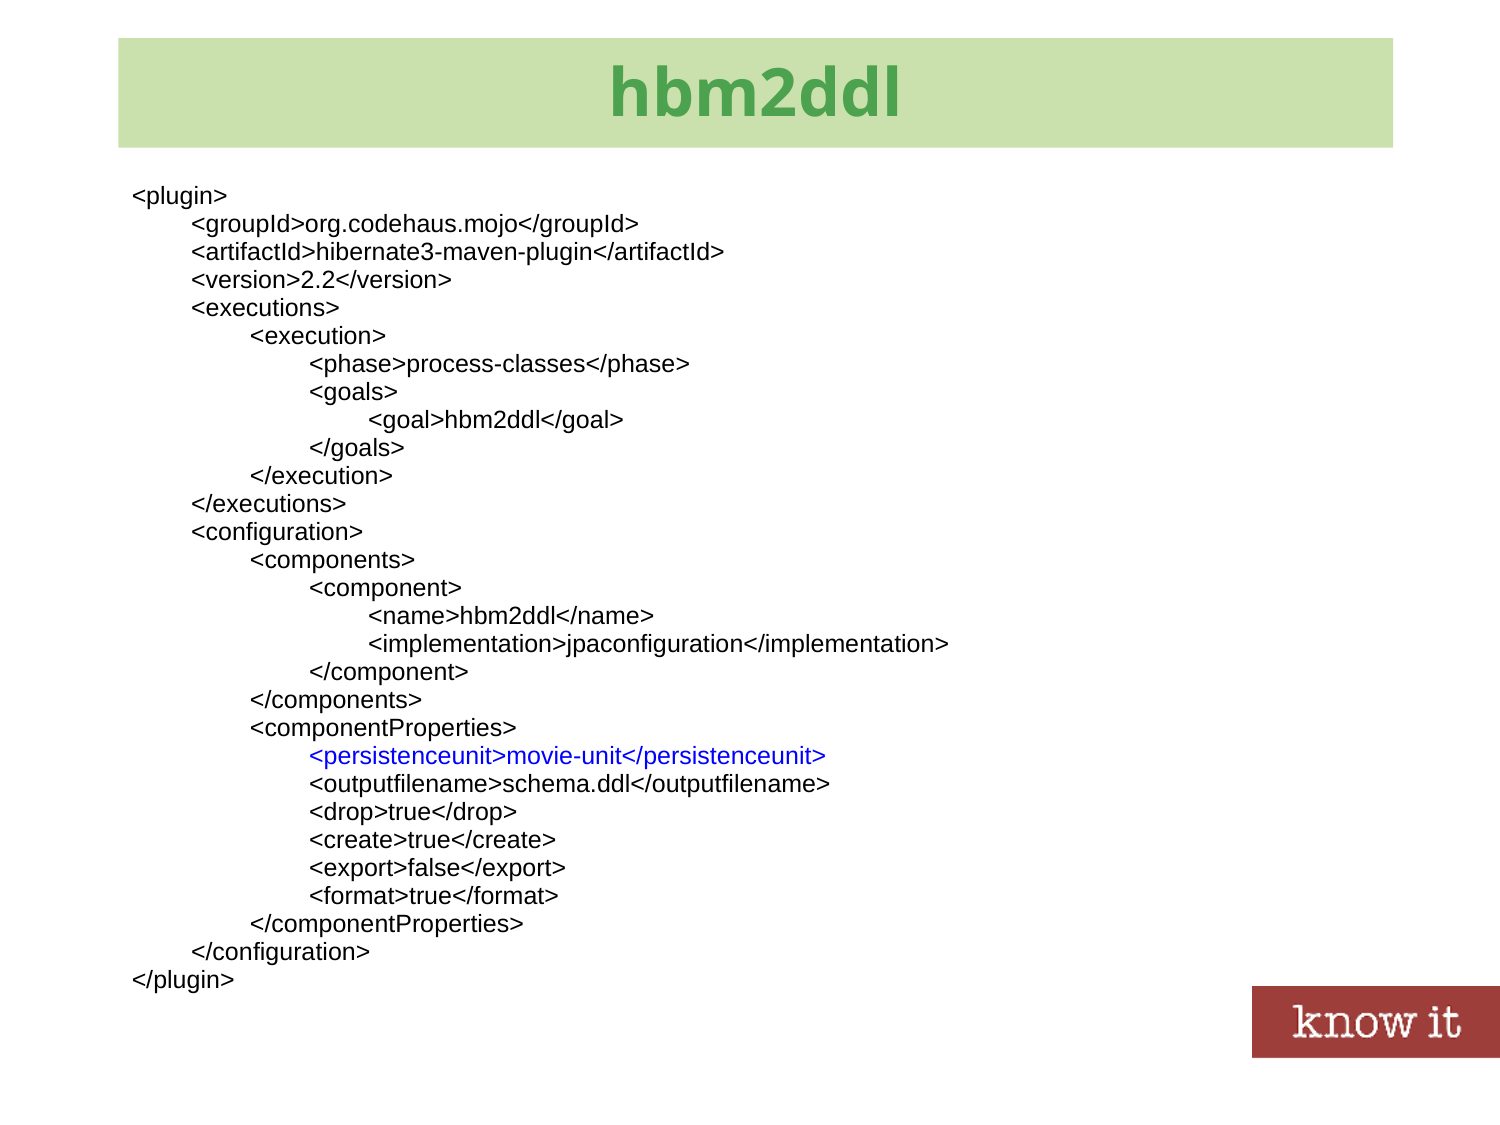

hbm2ddl
<plugin>
	<groupId>org.codehaus.mojo</groupId>
	<artifactId>hibernate3-maven-plugin</artifactId>
	<version>2.2</version>
	<executions>
		<execution>
			<phase>process-classes</phase>
			<goals>
				<goal>hbm2ddl</goal>
			</goals>
		</execution>
	</executions>
	<configuration>
		<components>
			<component>
				<name>hbm2ddl</name>
				<implementation>jpaconfiguration</implementation>
			</component>
		</components>
		<componentProperties>
			<persistenceunit>movie-unit</persistenceunit>
			<outputfilename>schema.ddl</outputfilename>
			<drop>true</drop>
			<create>true</create>
			<export>false</export>
			<format>true</format>
		</componentProperties>
	</configuration>
</plugin>